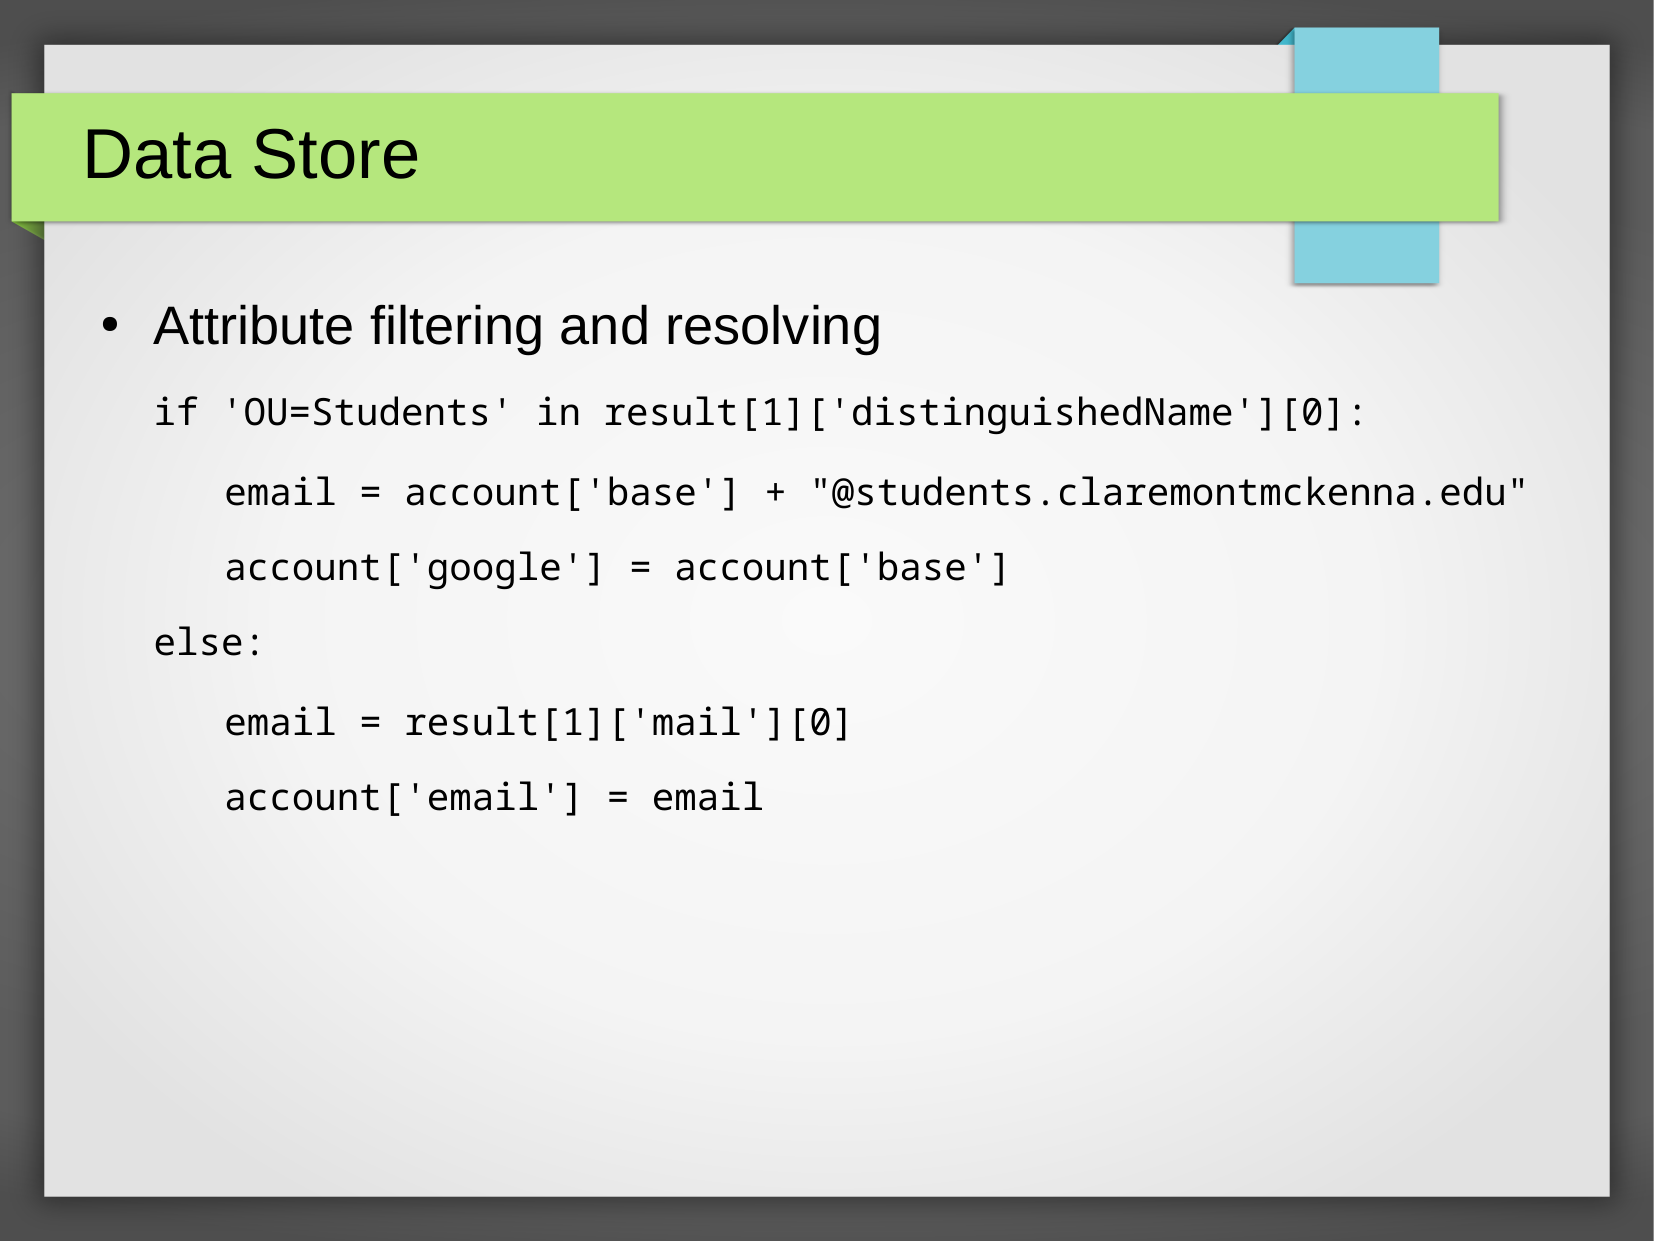

# Data Store
Attribute filtering and resolving
if 'OU=Students' in result[1]['distinguishedName'][0]:
email = account['base'] + "@students.claremontmckenna.edu"
account['google'] = account['base']
else:
email = result[1]['mail'][0]
account['email'] = email